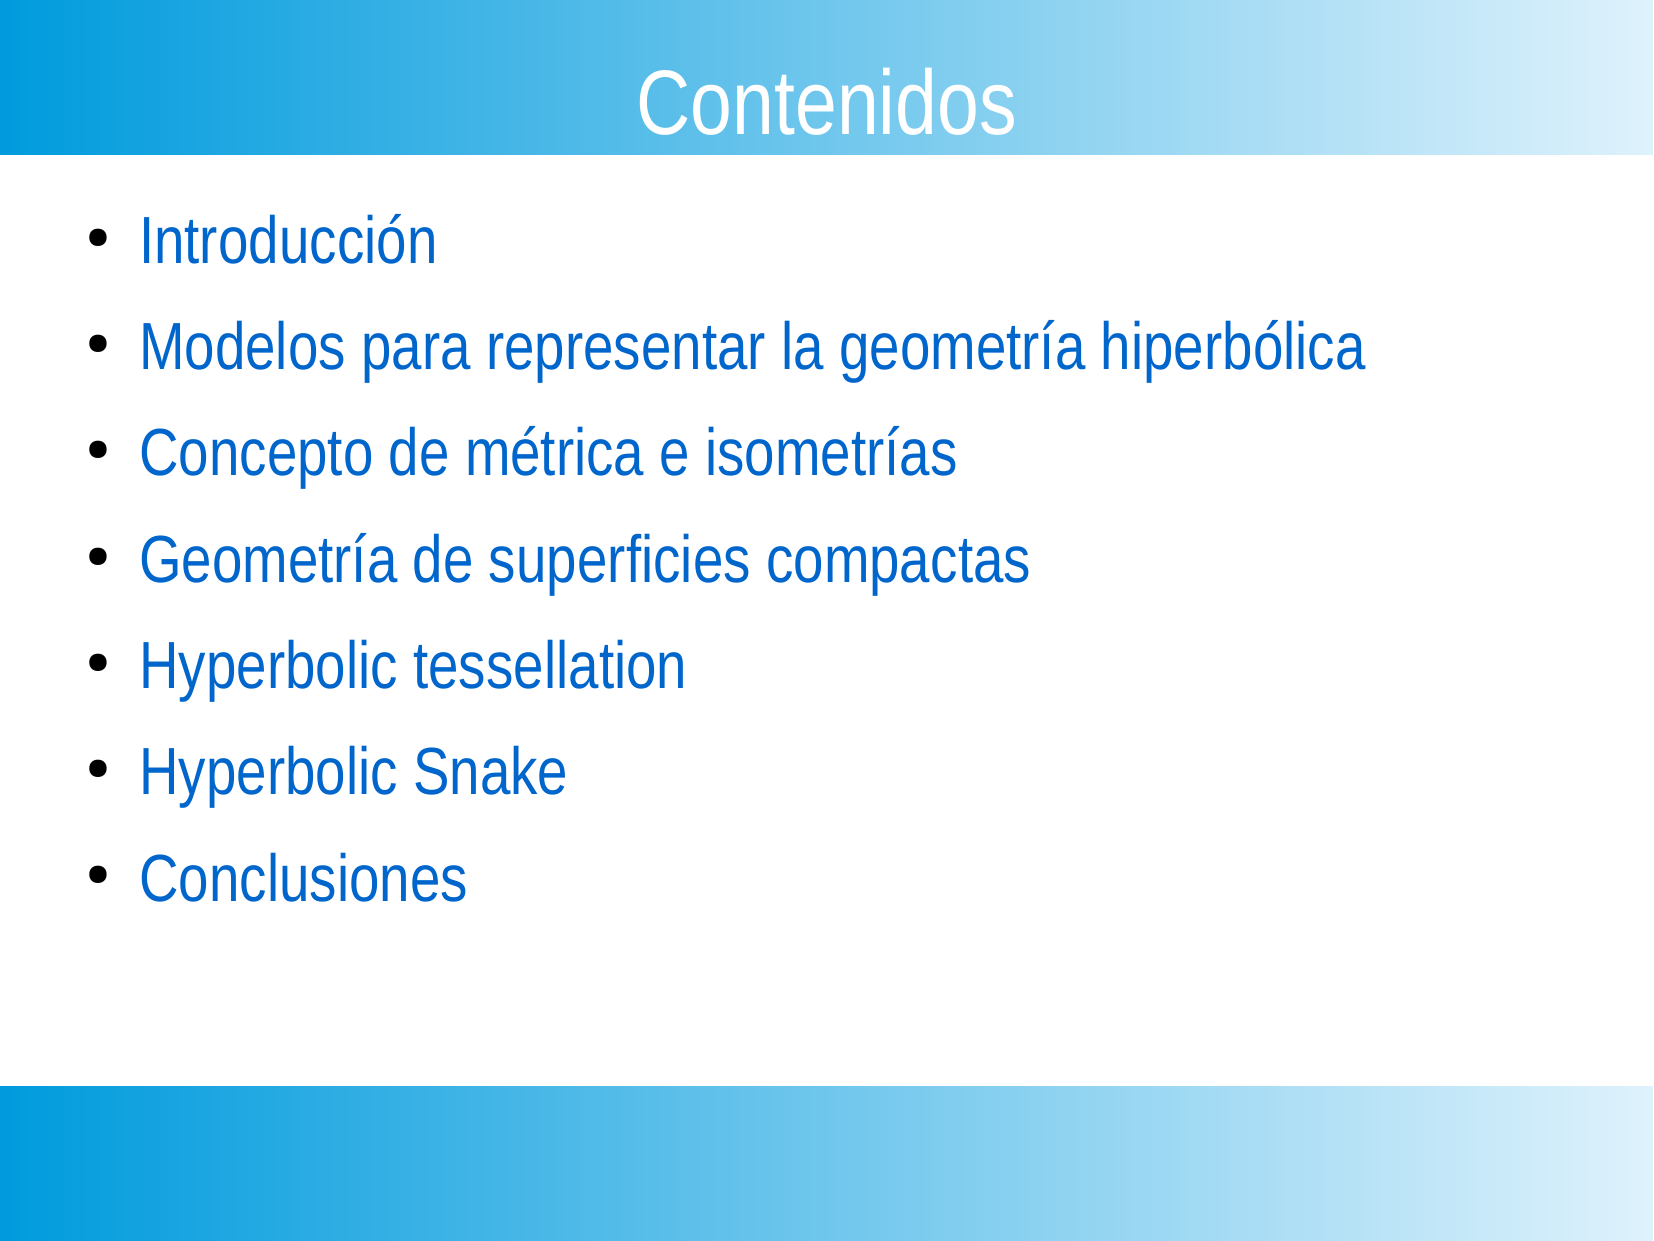

# Contenidos
Introducción
Modelos para representar la geometría hiperbólica
Concepto de métrica e isometrías
Geometría de superficies compactas
Hyperbolic tessellation
Hyperbolic Snake
Conclusiones